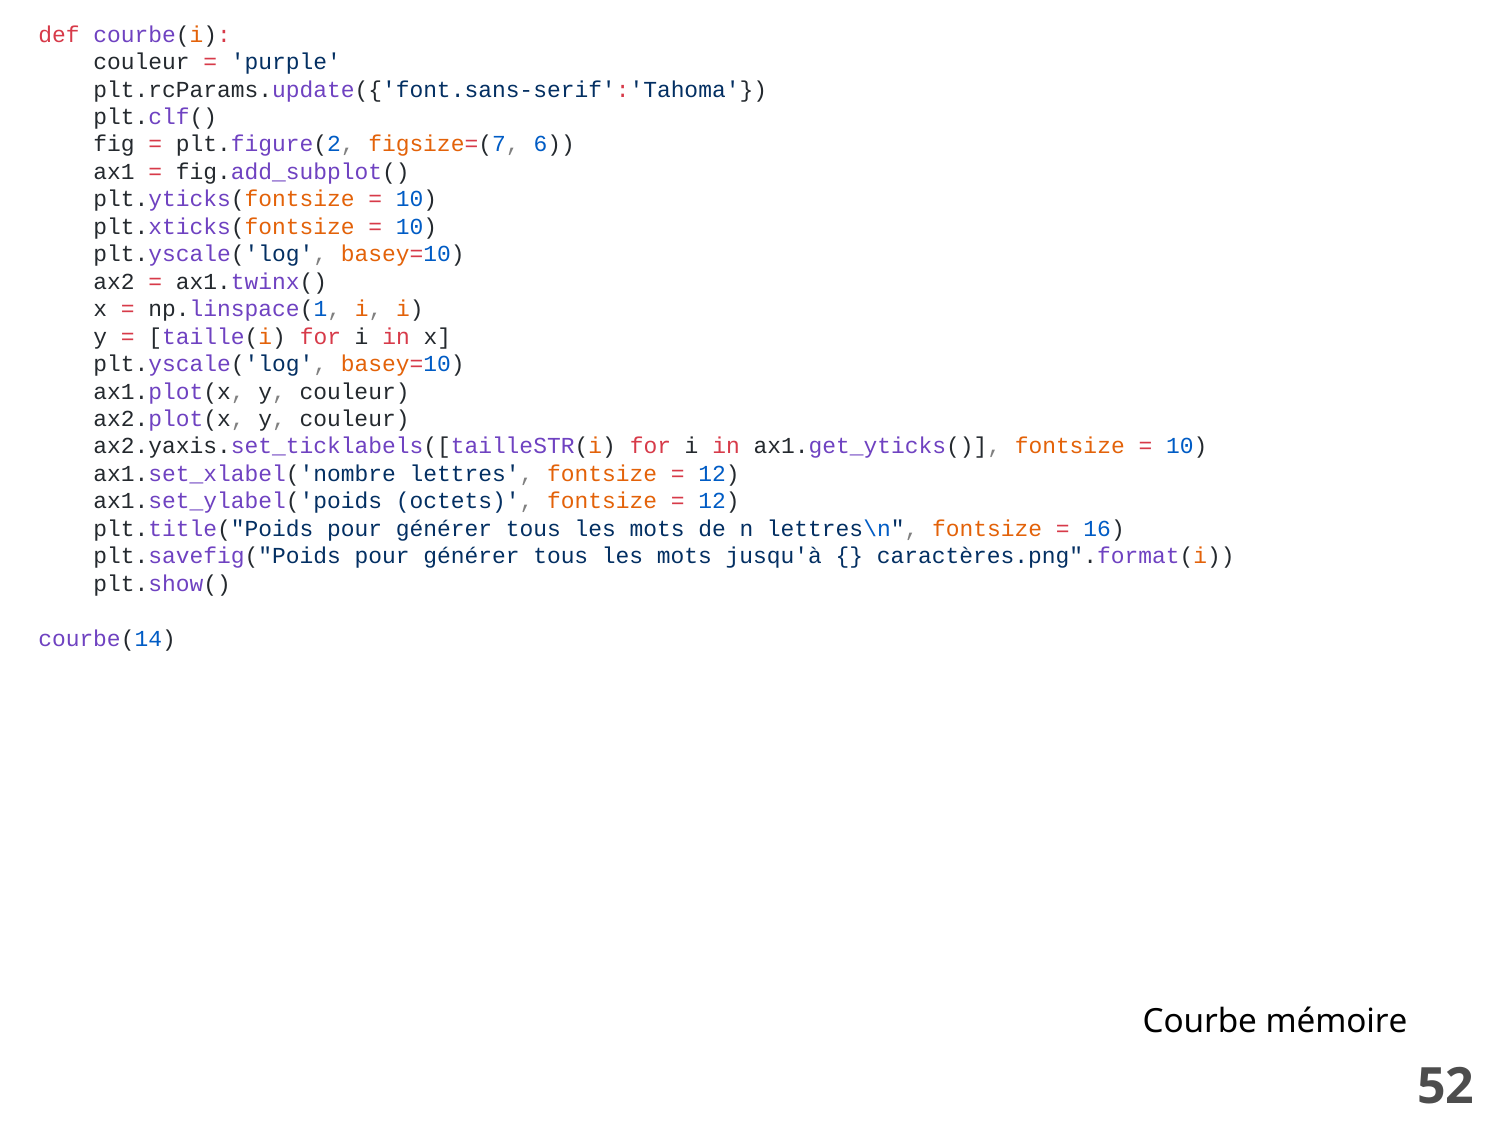

def courbe(i):
 couleur = 'purple'
 plt.rcParams.update({'font.sans-serif':'Tahoma'})
 plt.clf()
 fig = plt.figure(2, figsize=(7, 6))
 ax1 = fig.add_subplot()
 plt.yticks(fontsize = 10)
 plt.xticks(fontsize = 10)
 plt.yscale('log', basey=10)
 ax2 = ax1.twinx()
 x = np.linspace(1, i, i)
 y = [taille(i) for i in x]
 plt.yscale('log', basey=10)
 ax1.plot(x, y, couleur)
 ax2.plot(x, y, couleur)
 ax2.yaxis.set_ticklabels([tailleSTR(i) for i in ax1.get_yticks()], fontsize = 10)
 ax1.set_xlabel('nombre lettres', fontsize = 12)
 ax1.set_ylabel('poids (octets)', fontsize = 12)
 plt.title("Poids pour générer tous les mots de n lettres\n", fontsize = 16)
 plt.savefig("Poids pour générer tous les mots jusqu'à {} caractères.png".format(i))
 plt.show()
courbe(14)
Courbe mémoire